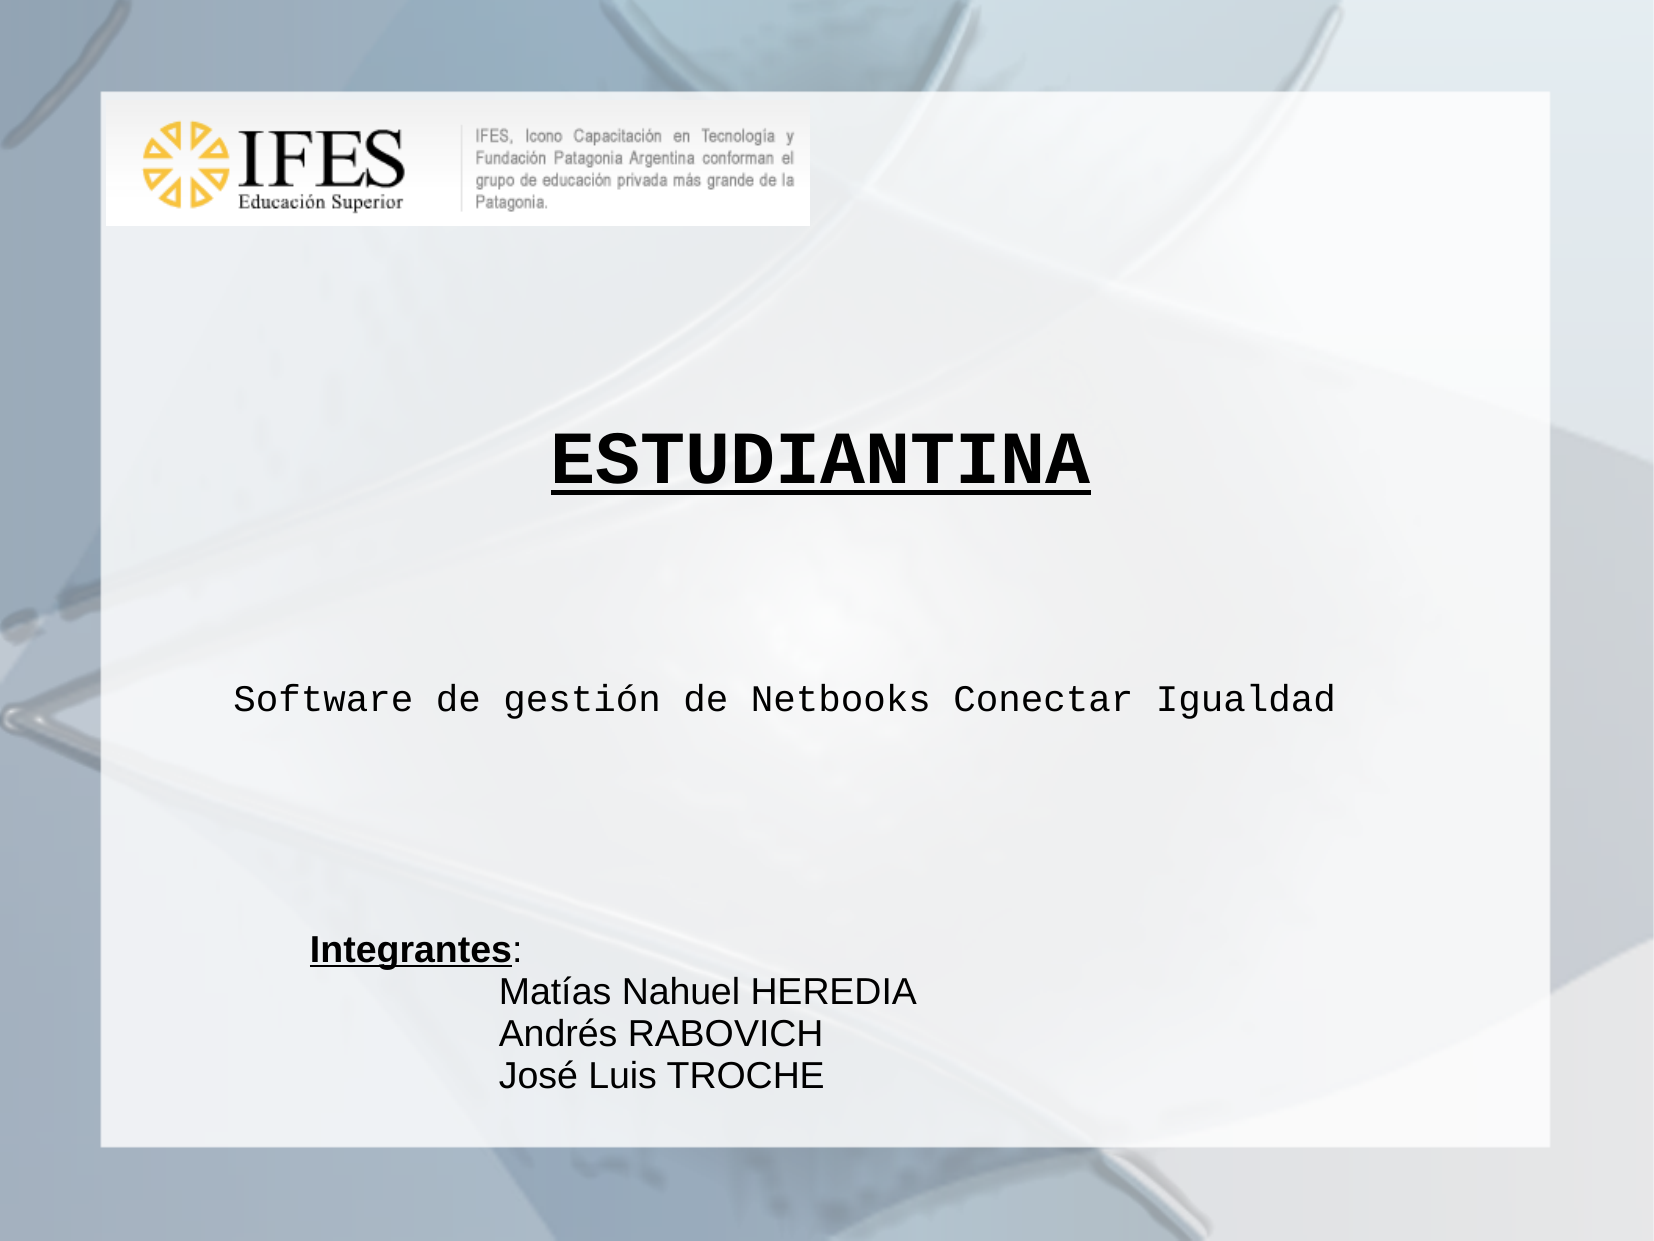

ESTUDIANTINA
Software de gestión de Netbooks Conectar Igualdad
Integrantes:
 Matías Nahuel HEREDIA
 Andrés RABOVICH
 José Luis TROCHE